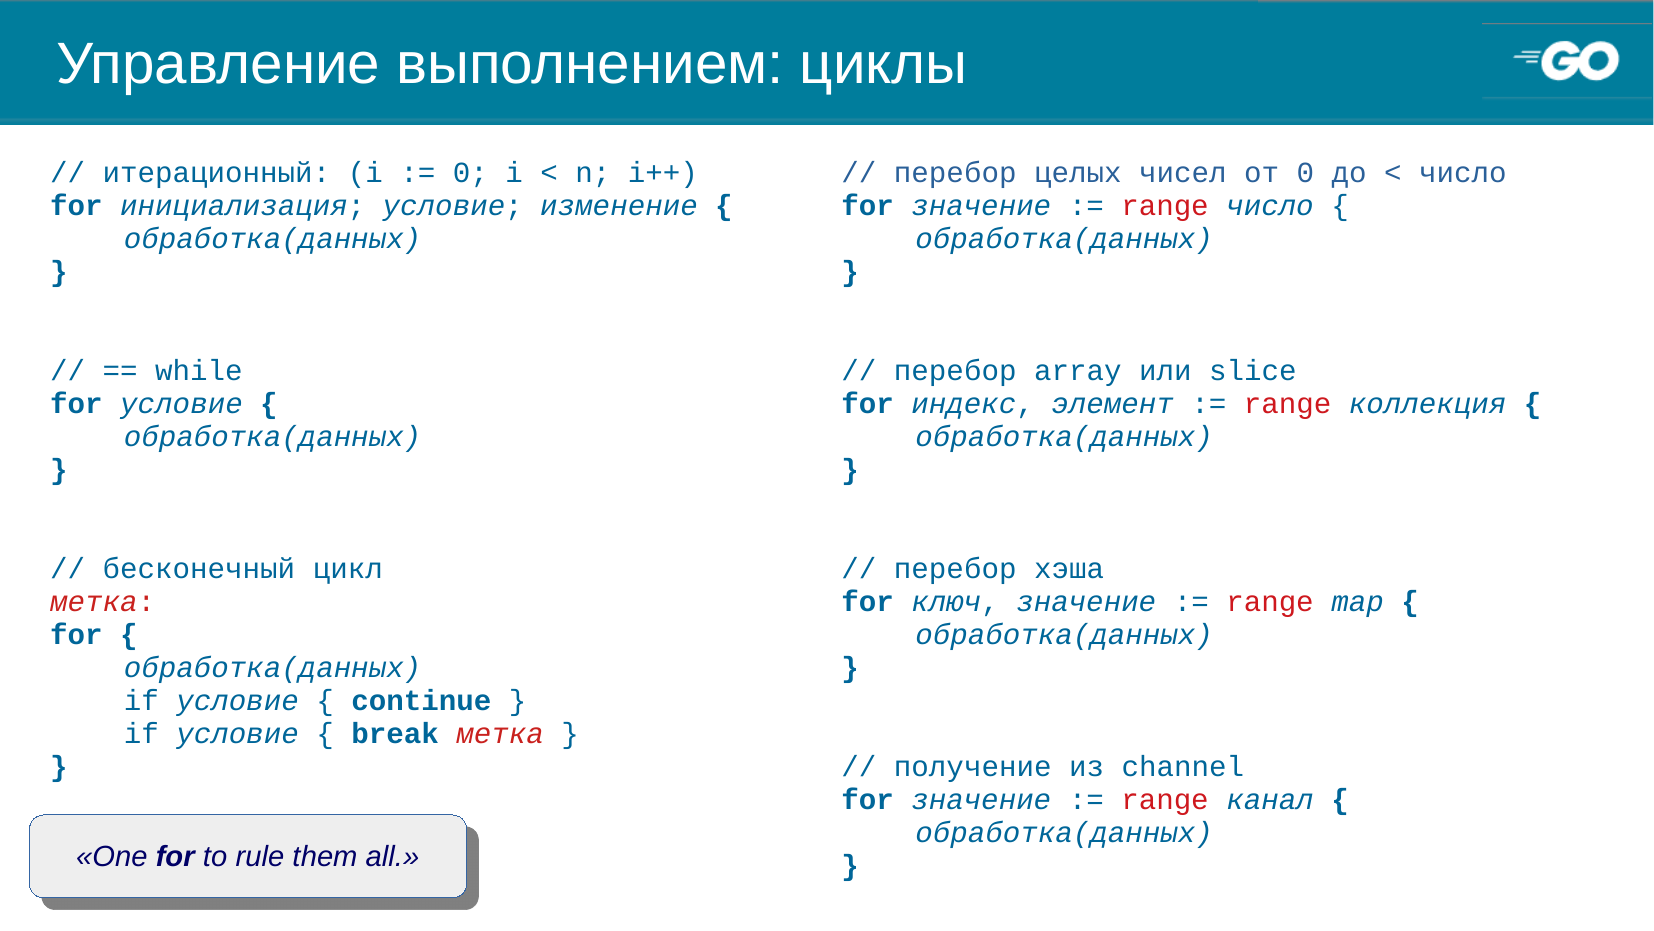

Управление выполнением: циклы
// итерационный: (i := 0; i < n; i++)
for инициализация; условие; изменение {
	обработка(данных)
}
// == while
for условие {
	обработка(данных)
}
// бесконечный цикл
метка:
for {
	обработка(данных)
	if условие { continue }
	if условие { break метка }
}
// перебор целых чисел от 0 до < число
for значение := range число {
	обработка(данных)
}
// перебор array или slice
for индекс, элемент := range коллекция {
	обработка(данных)
}
// перебор хэша
for ключ, значение := range map {
	обработка(данных)
}
// получение из channel
for значение := range канал {
	обработка(данных)
}
«One for to rule them all.»